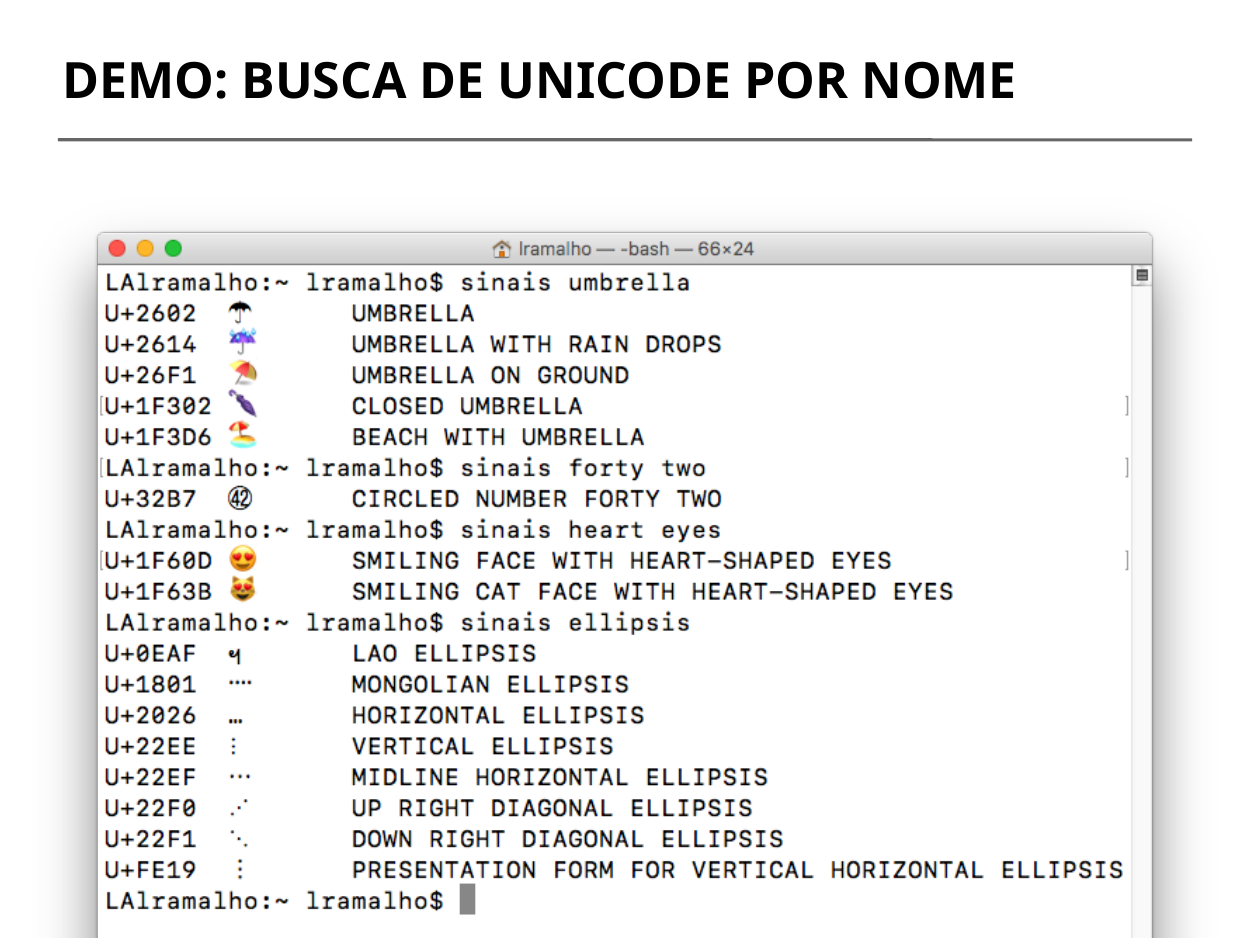

# DEMO: BUSCA DE UNICODE POR NOME